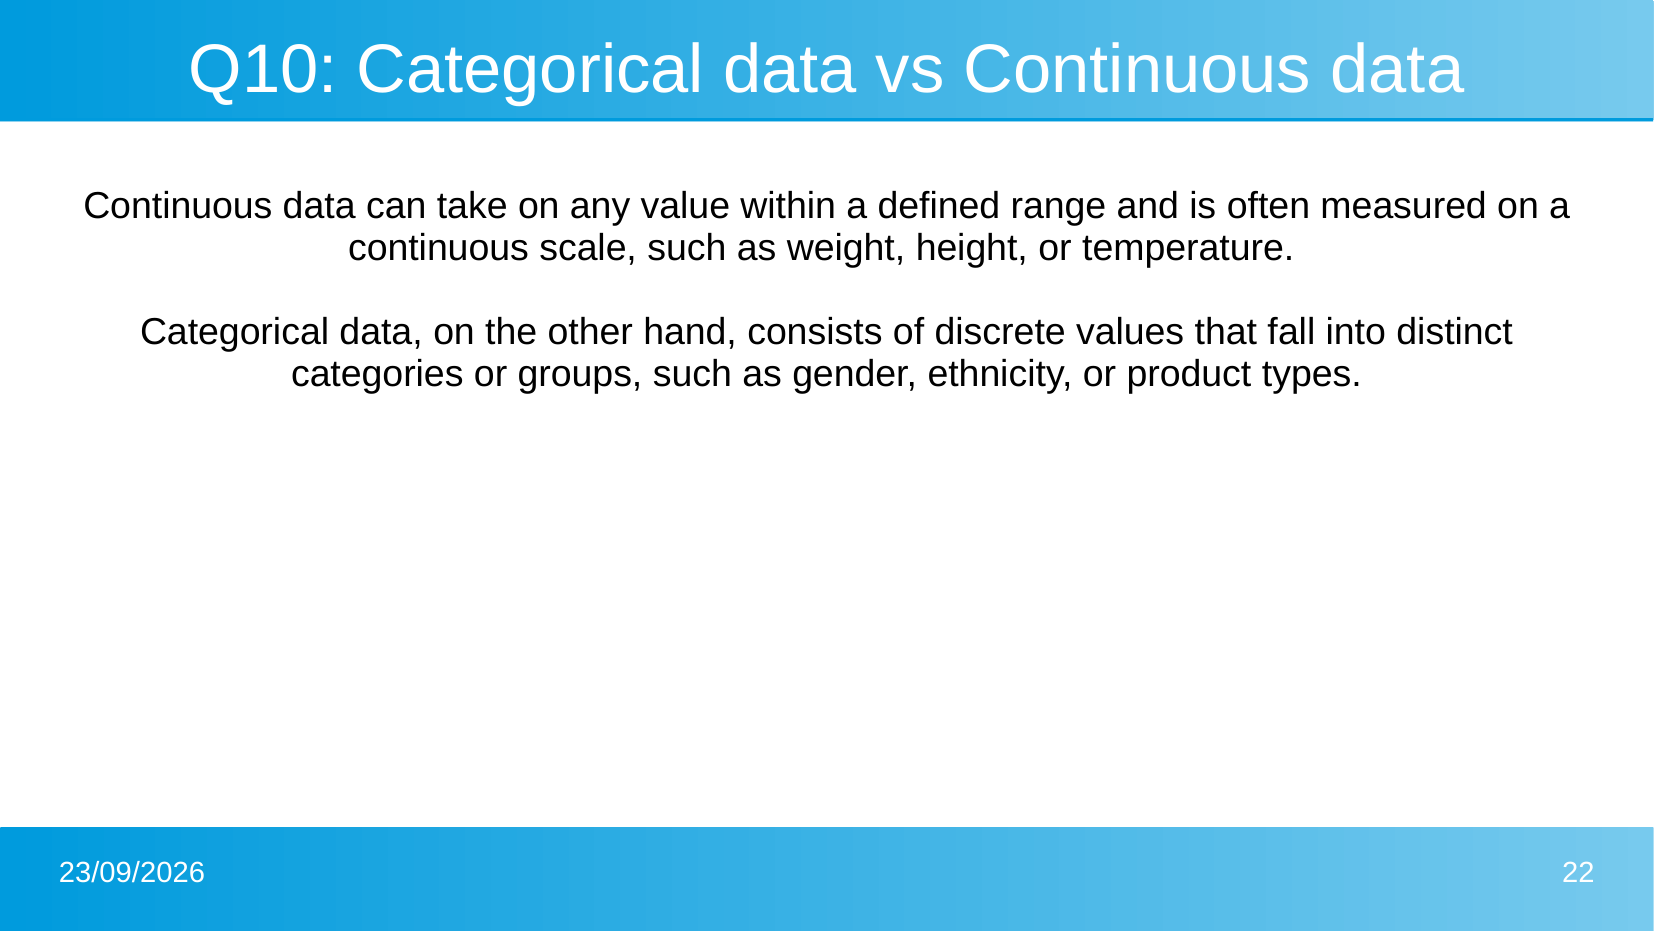

# Q10: Categorical data vs Continuous data
Continuous data can take on any value within a defined range and is often measured on a continuous scale, such as weight, height, or temperature.
Categorical data, on the other hand, consists of discrete values that fall into distinct categories or groups, such as gender, ethnicity, or product types.
22